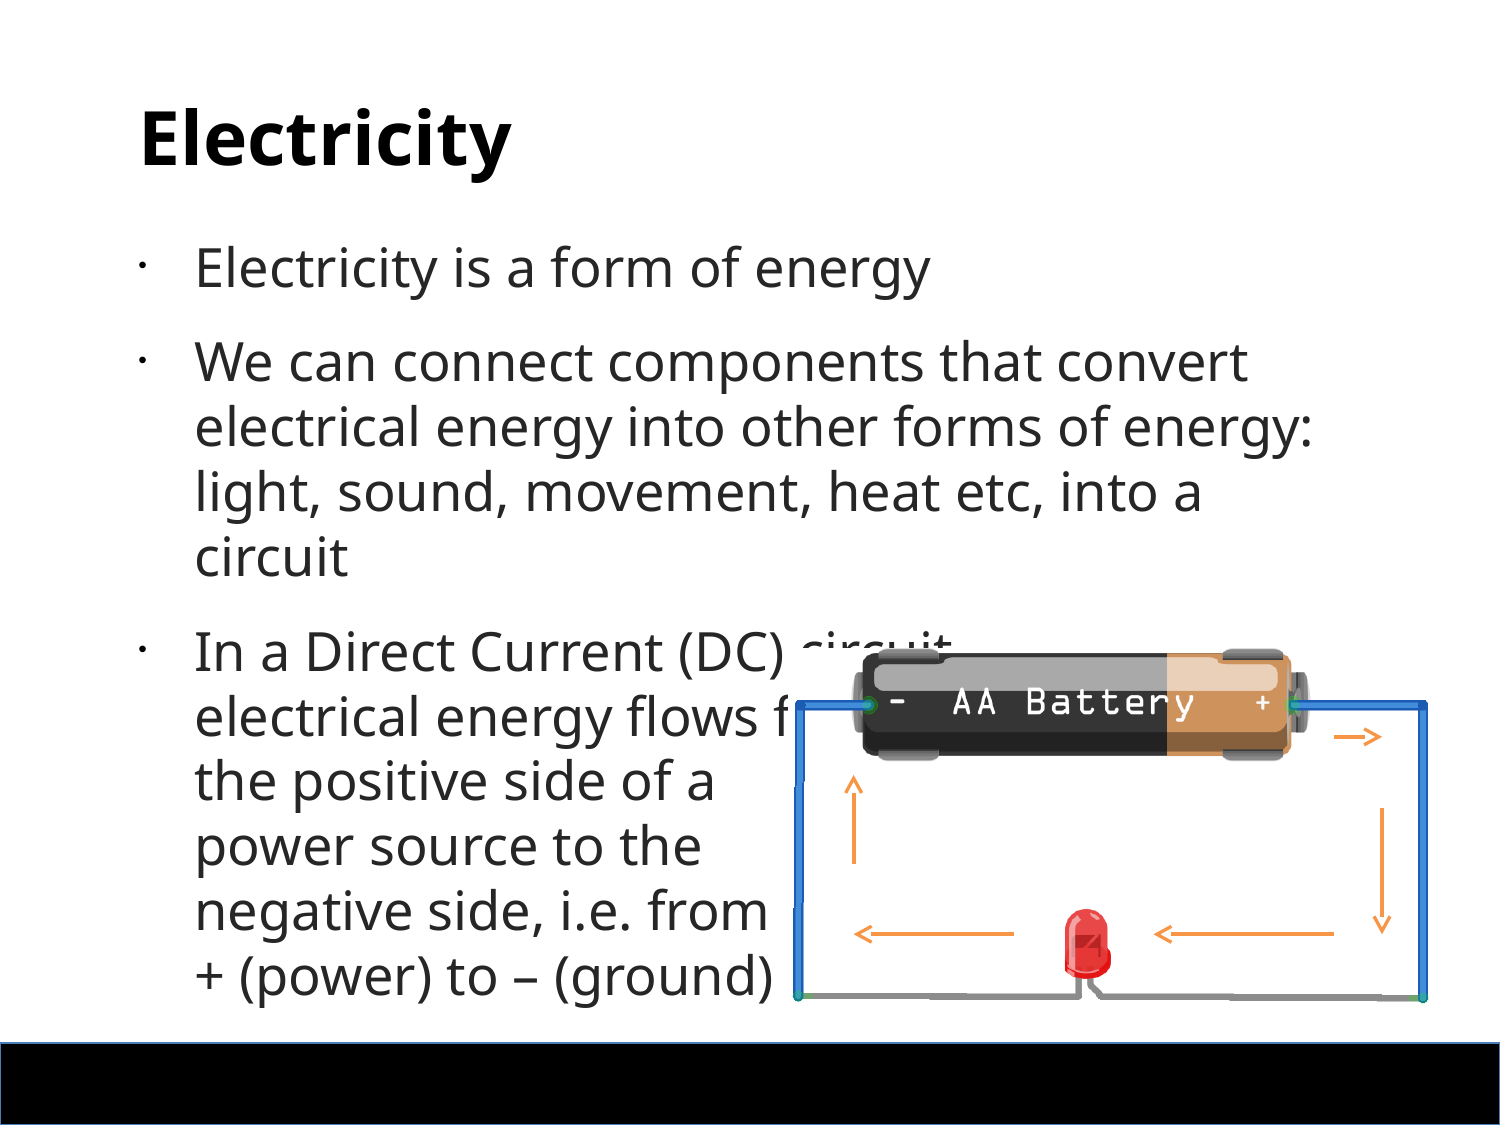

# Electricity
Electricity is a form of energy
We can connect components that convert electrical energy into other forms of energy: light, sound, movement, heat etc, into a circuit
In a Direct Current (DC) circuit,
electrical energy flows from
the positive side of a
power source to the
negative side, i.e. from
+ (power) to – (ground)